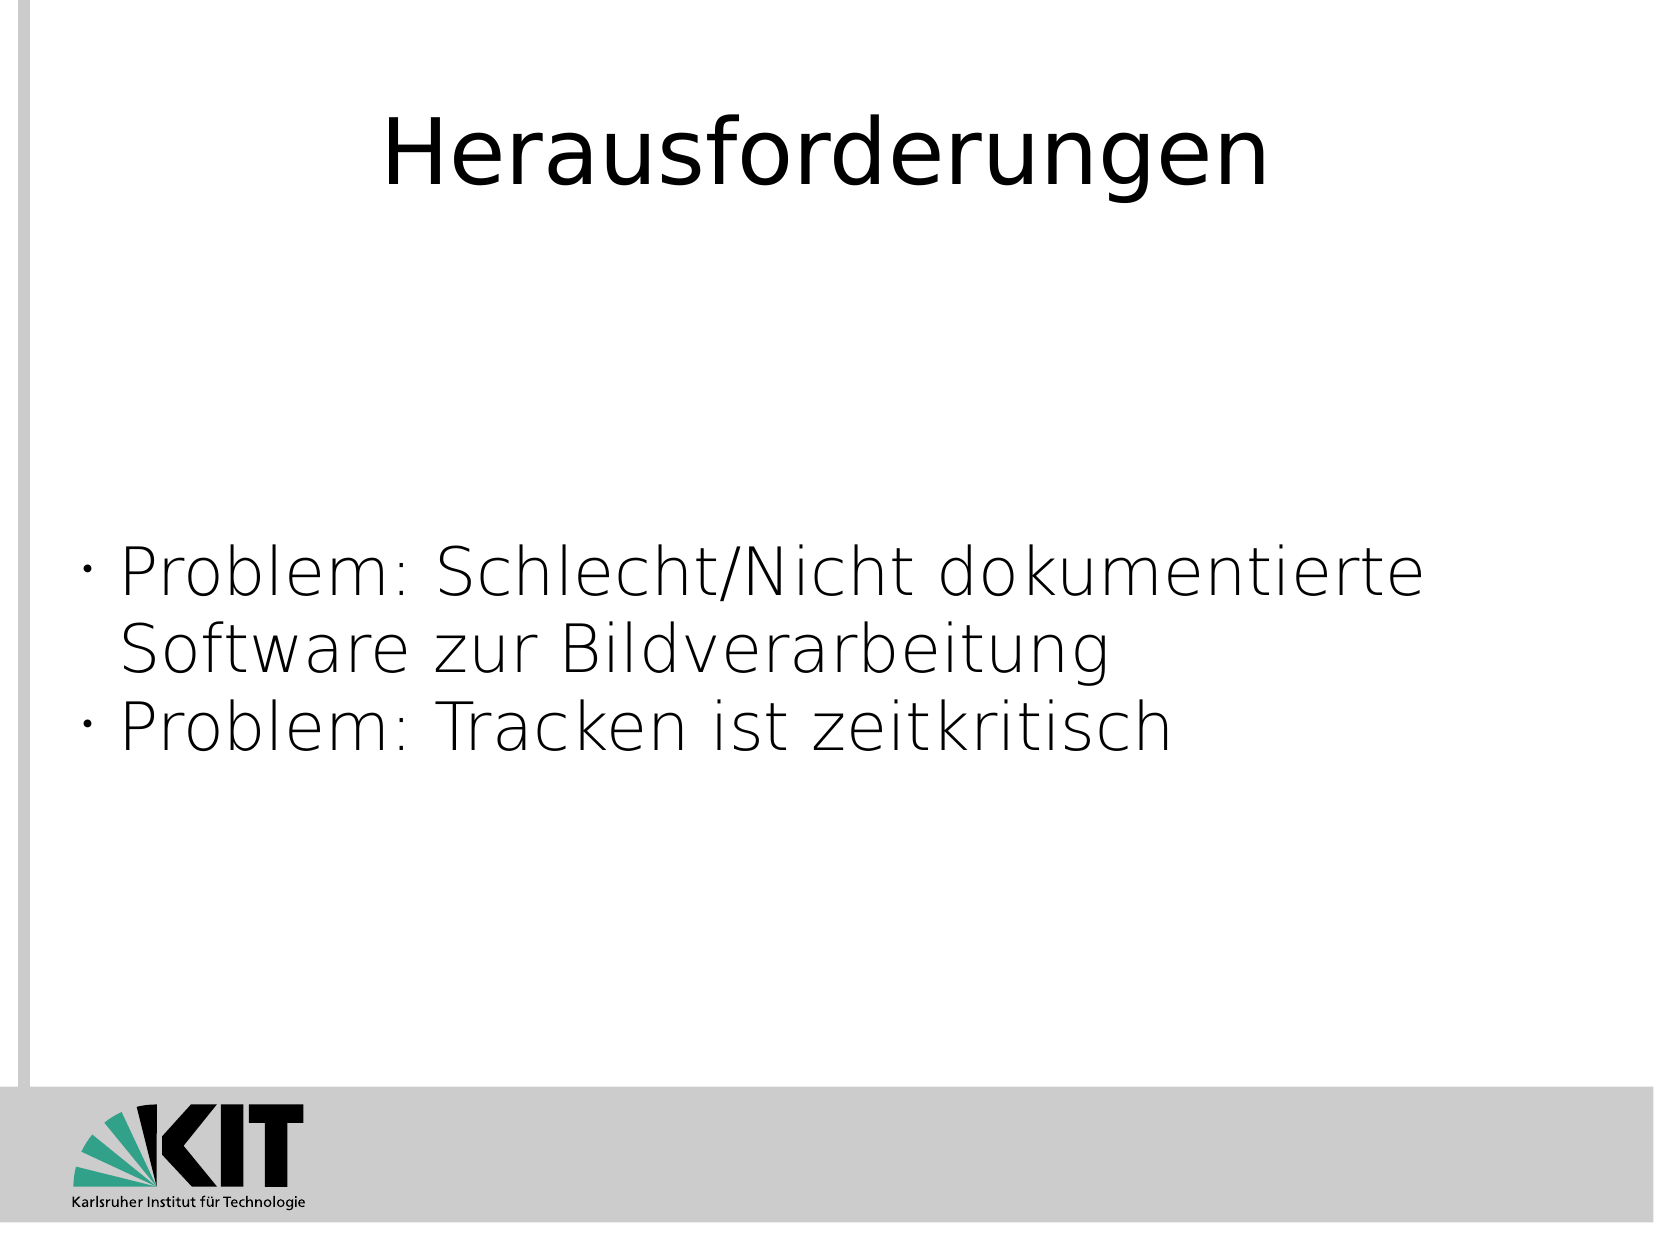

# Herausforderungen
Problem: Schlecht/Nicht dokumentierte Software zur Bildverarbeitung
Problem: Tracken ist zeitkritisch